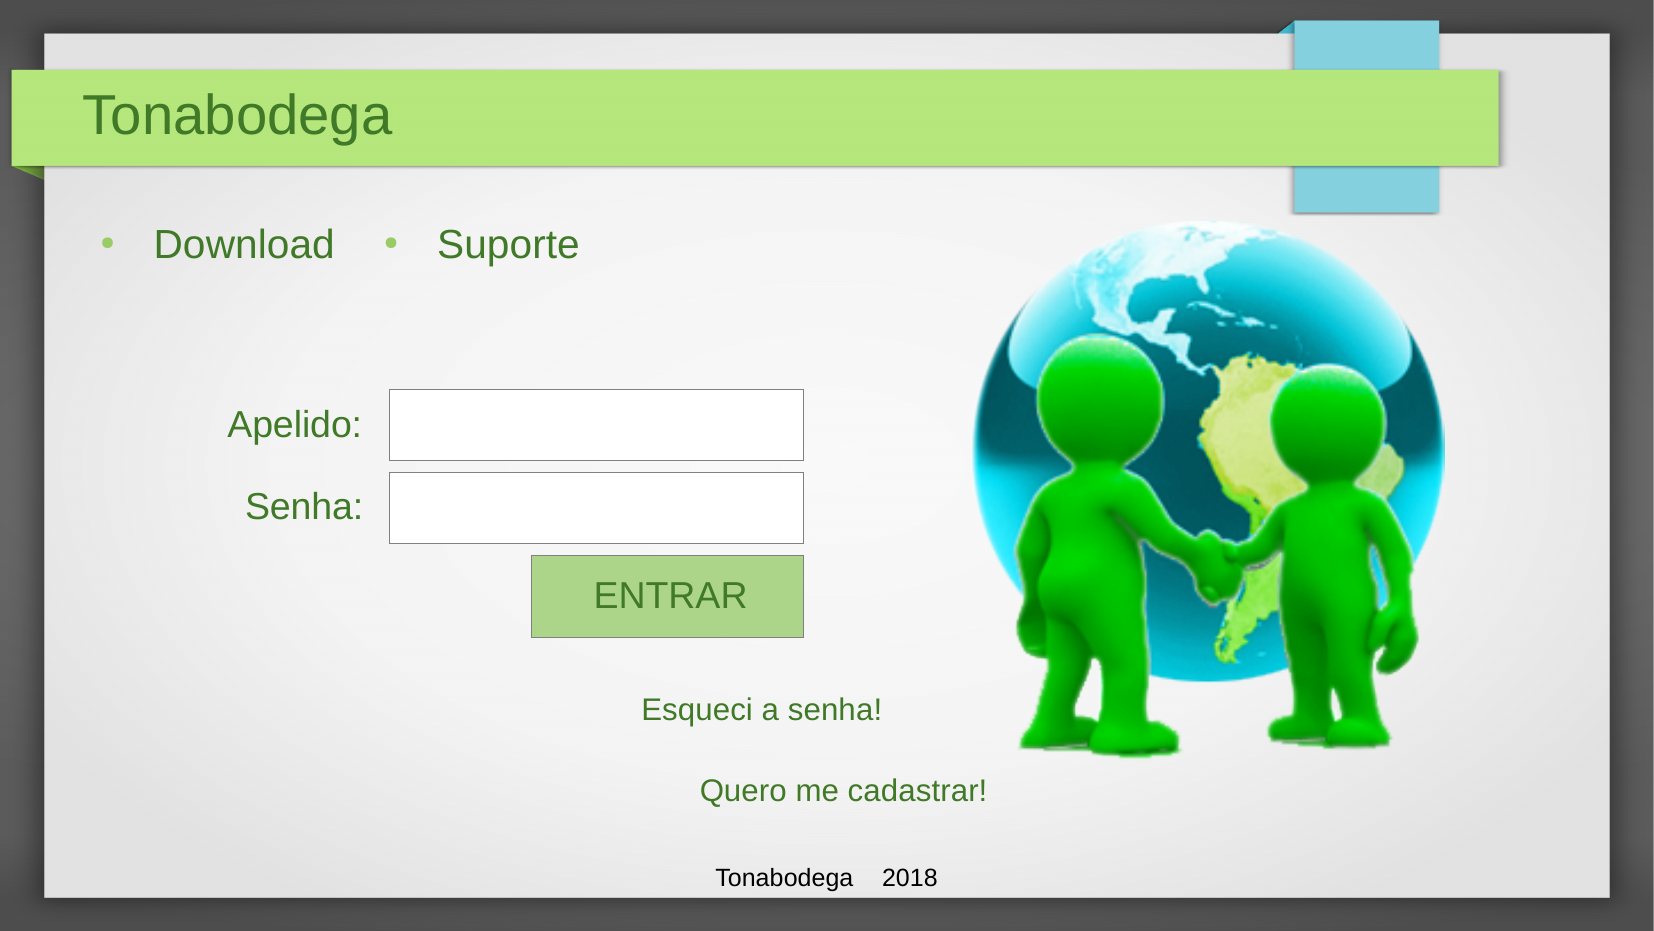

# Tonabodega
Download
Suporte
Apelido:
Senha:
ENTRAR
Esqueci a senha!
Quero me cadastrar!
Tonabodega 2018
®